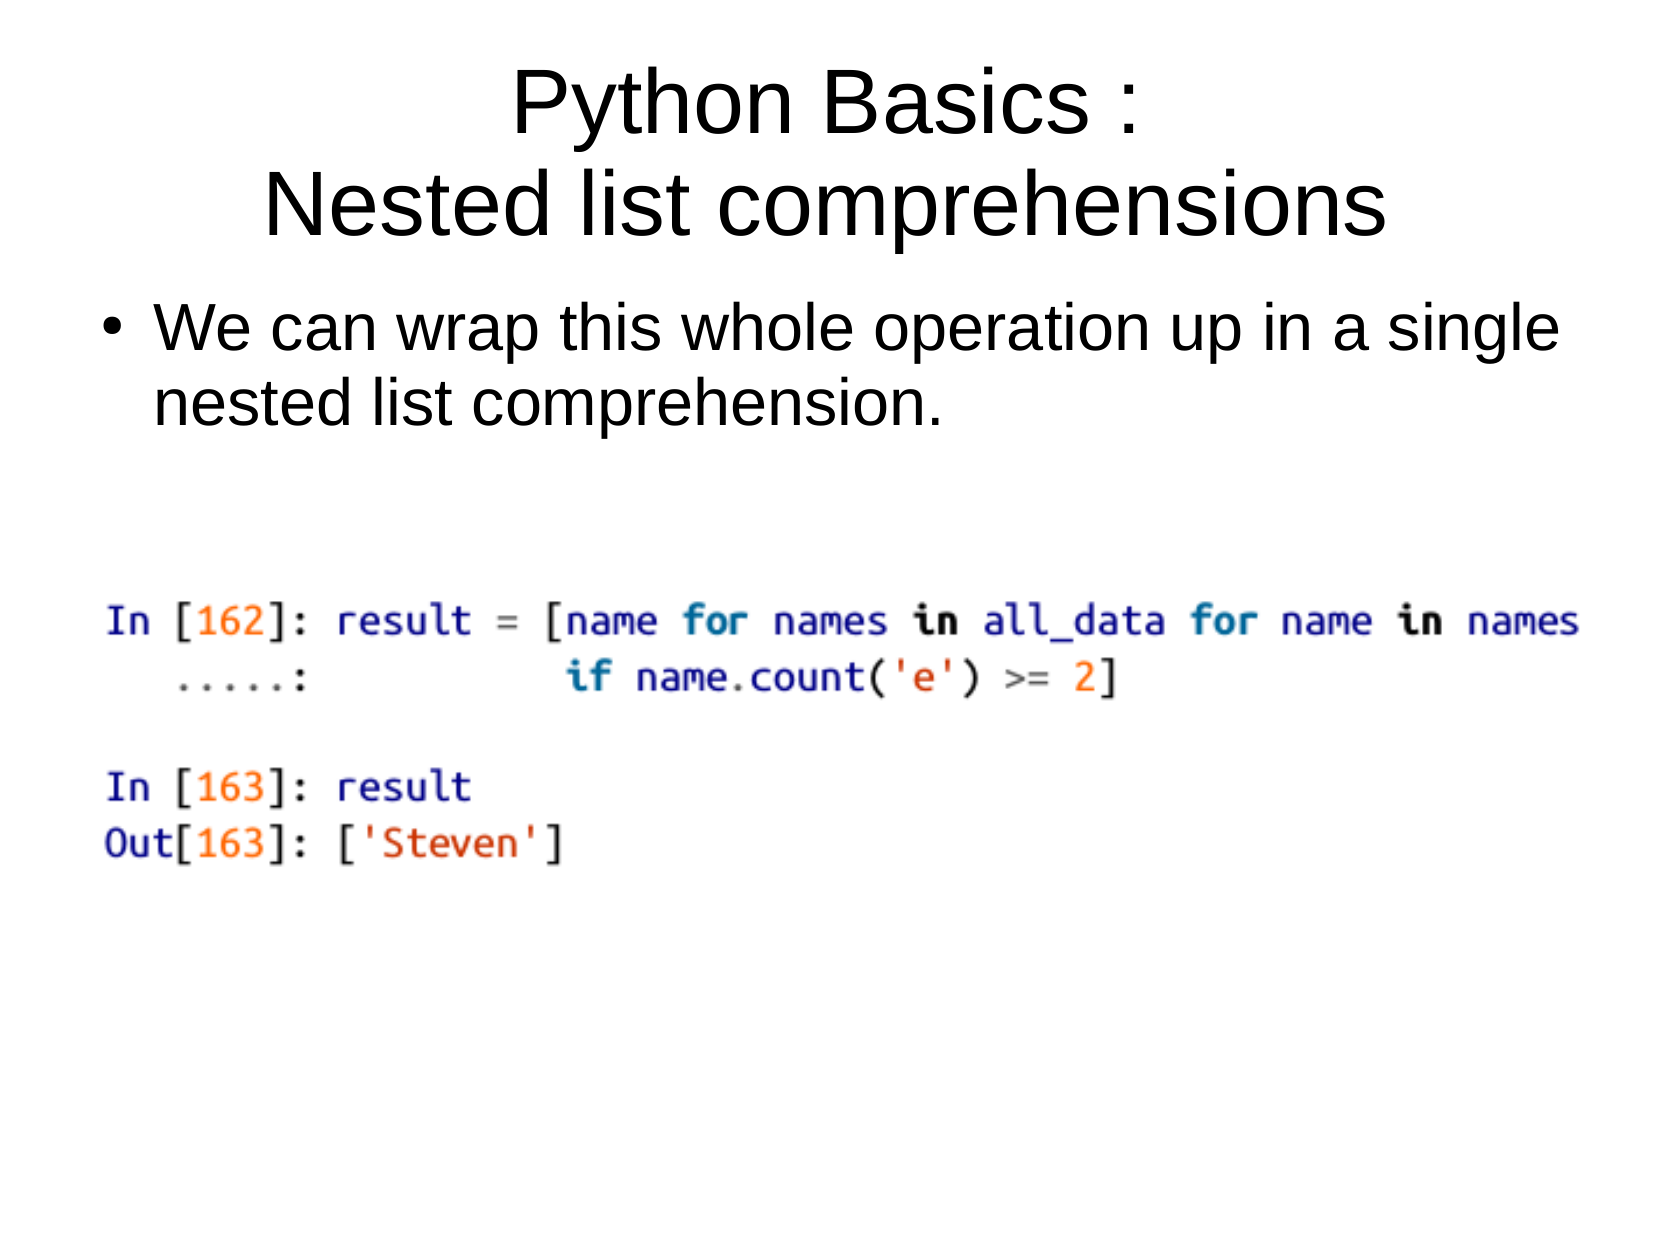

# Python Basics : Nested list comprehensions
We can wrap this whole operation up in a single nested list comprehension.